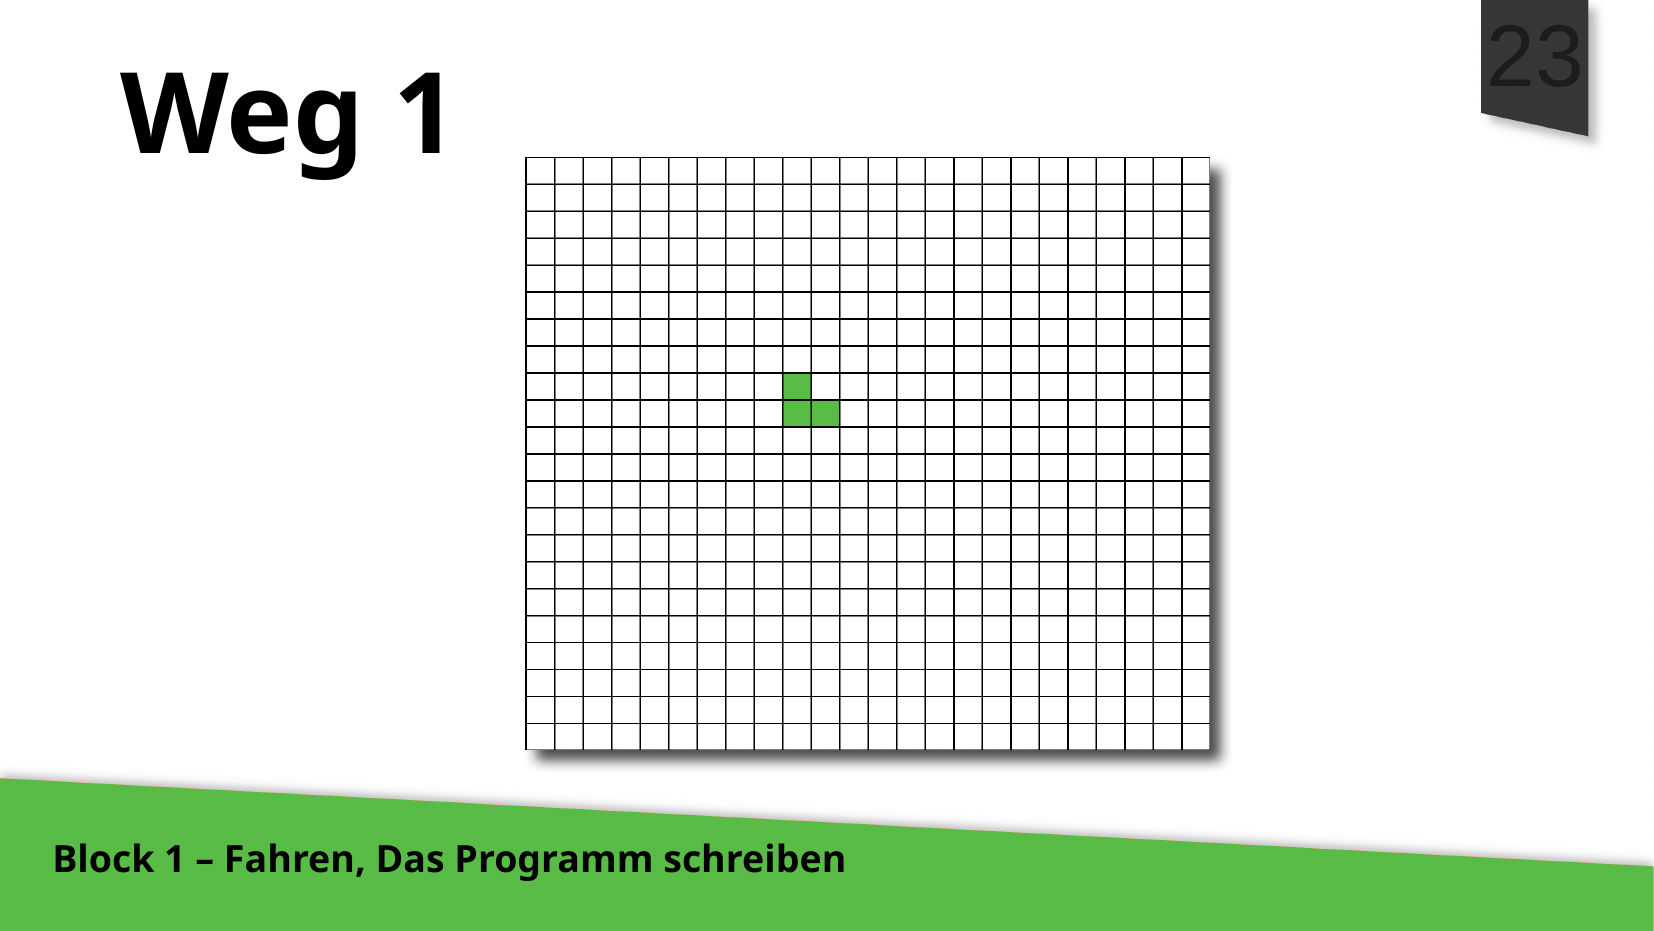

# Weg 1
Block 1 – Fahren, Das Programm schreiben